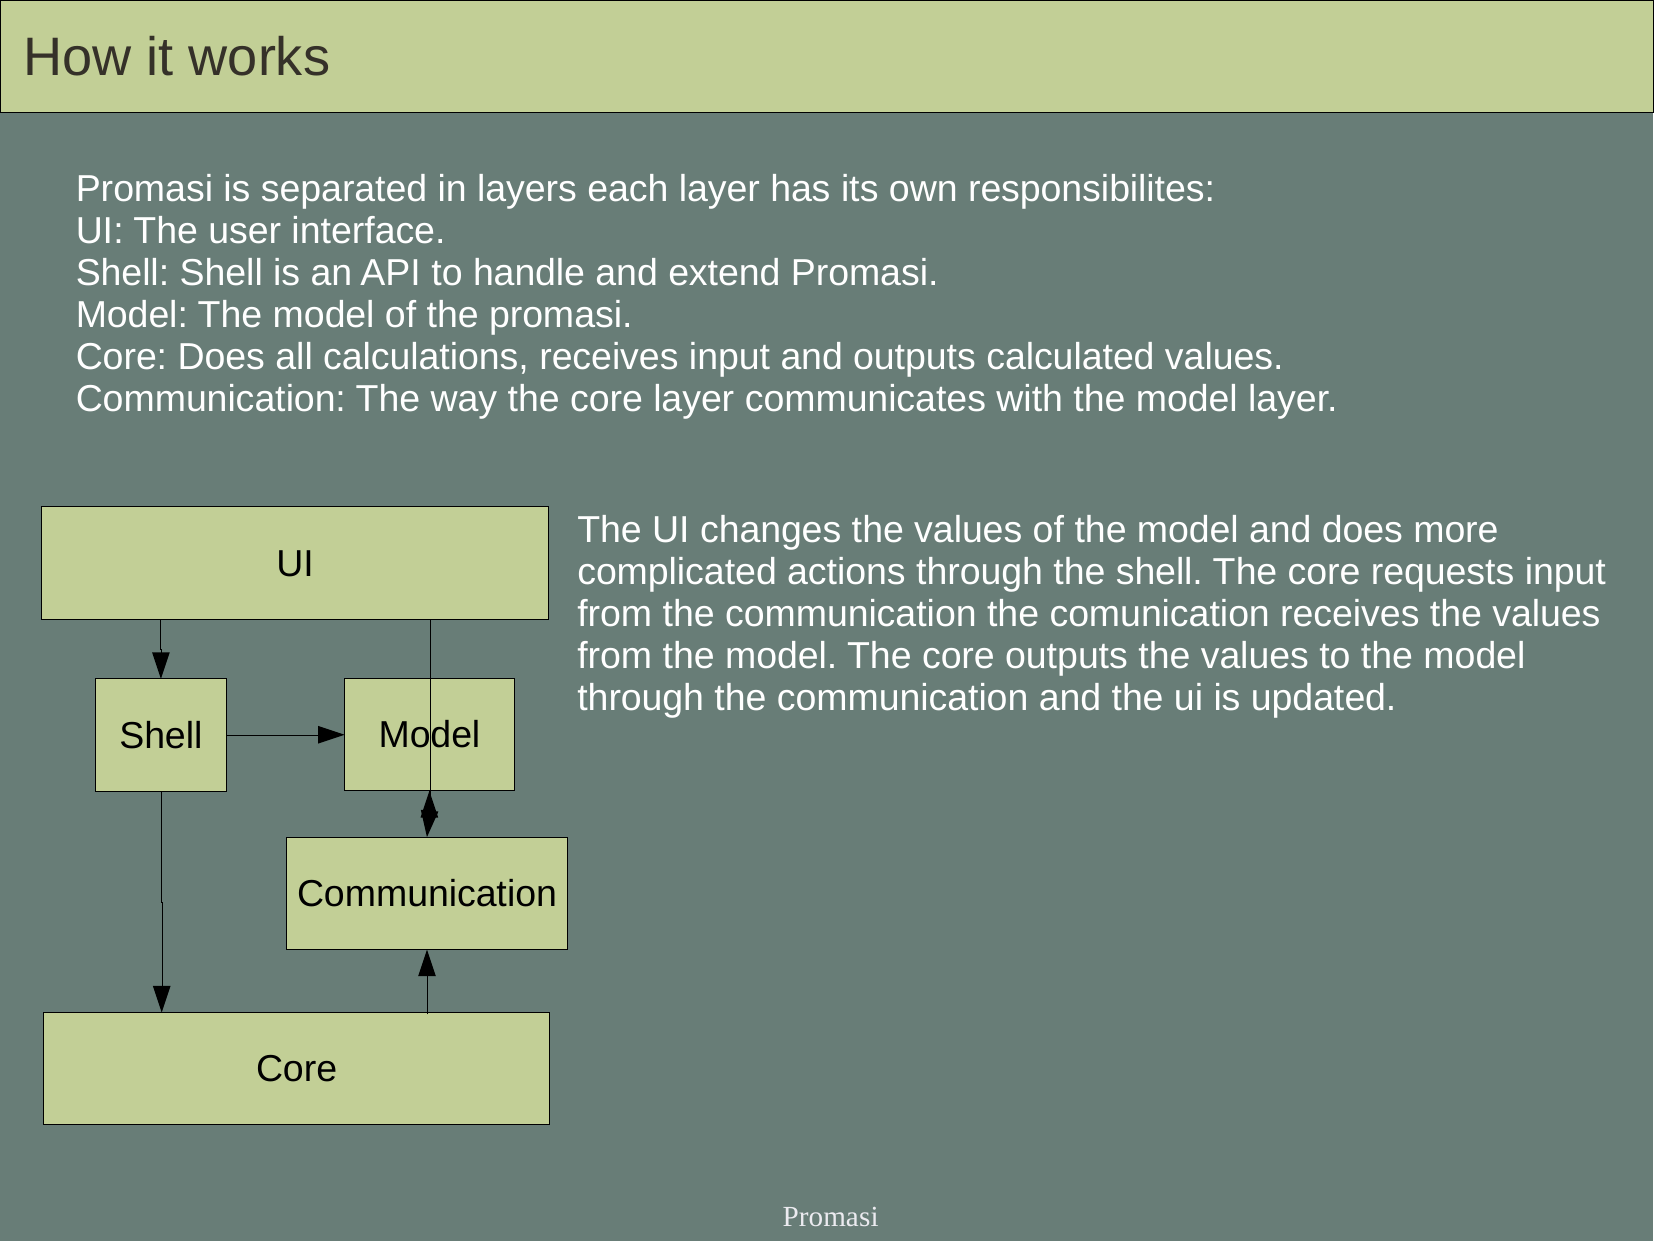

# How it works
Promasi is separated in layers each layer has its own responsibilites:
UI: The user interface.
Shell: Shell is an API to handle and extend Promasi.
Model: The model of the promasi.
Core: Does all calculations, receives input and outputs calculated values.
Communication: The way the core layer communicates with the model layer.
The UI changes the values of the model and does more
complicated actions through the shell. The core requests input
from the communication the comunication receives the values
from the model. The core outputs the values to the model
through the communication and the ui is updated.
UI
Model
Shell
Communication
Core